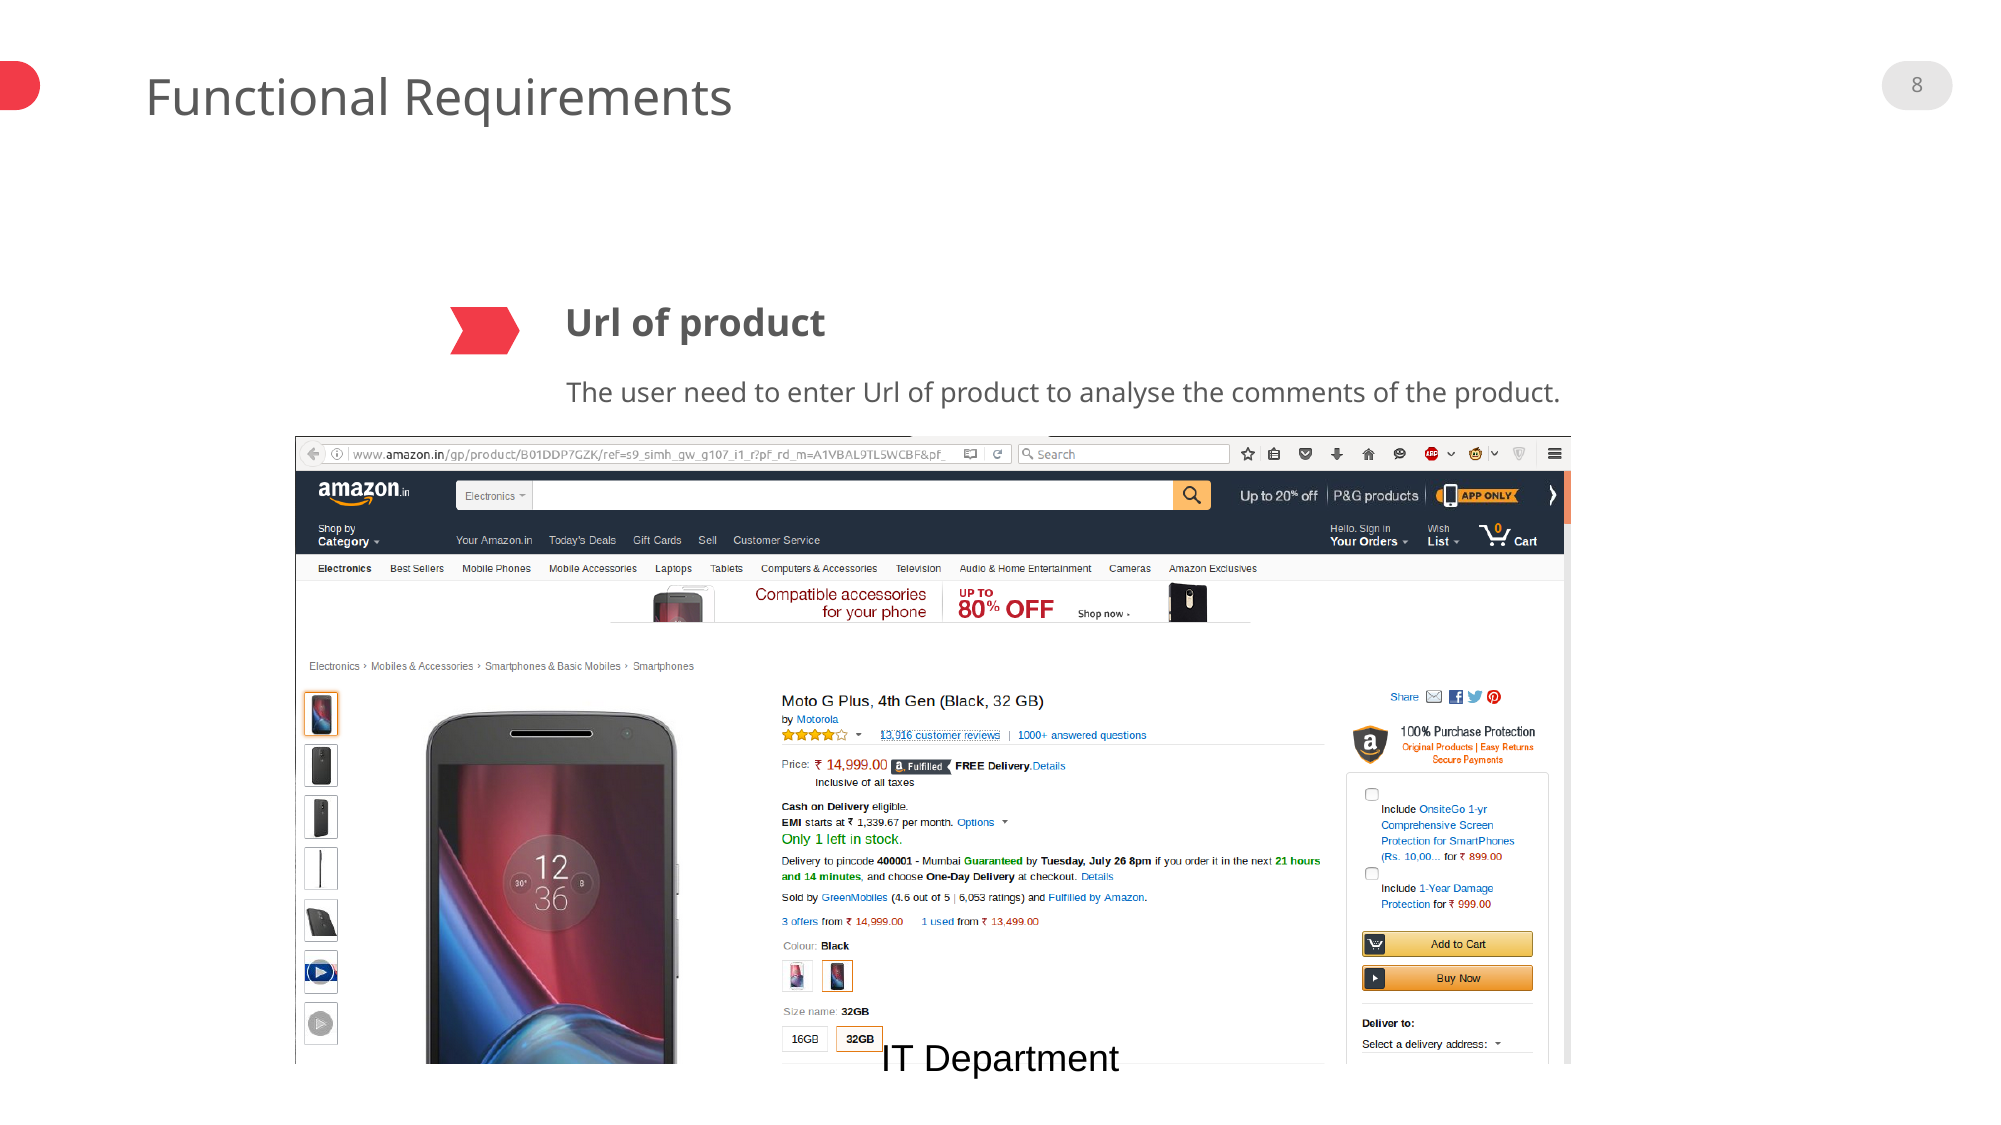

# Functional Requirements
Url of product
The user need to enter Url of product to analyse the comments of the product.
IT Department